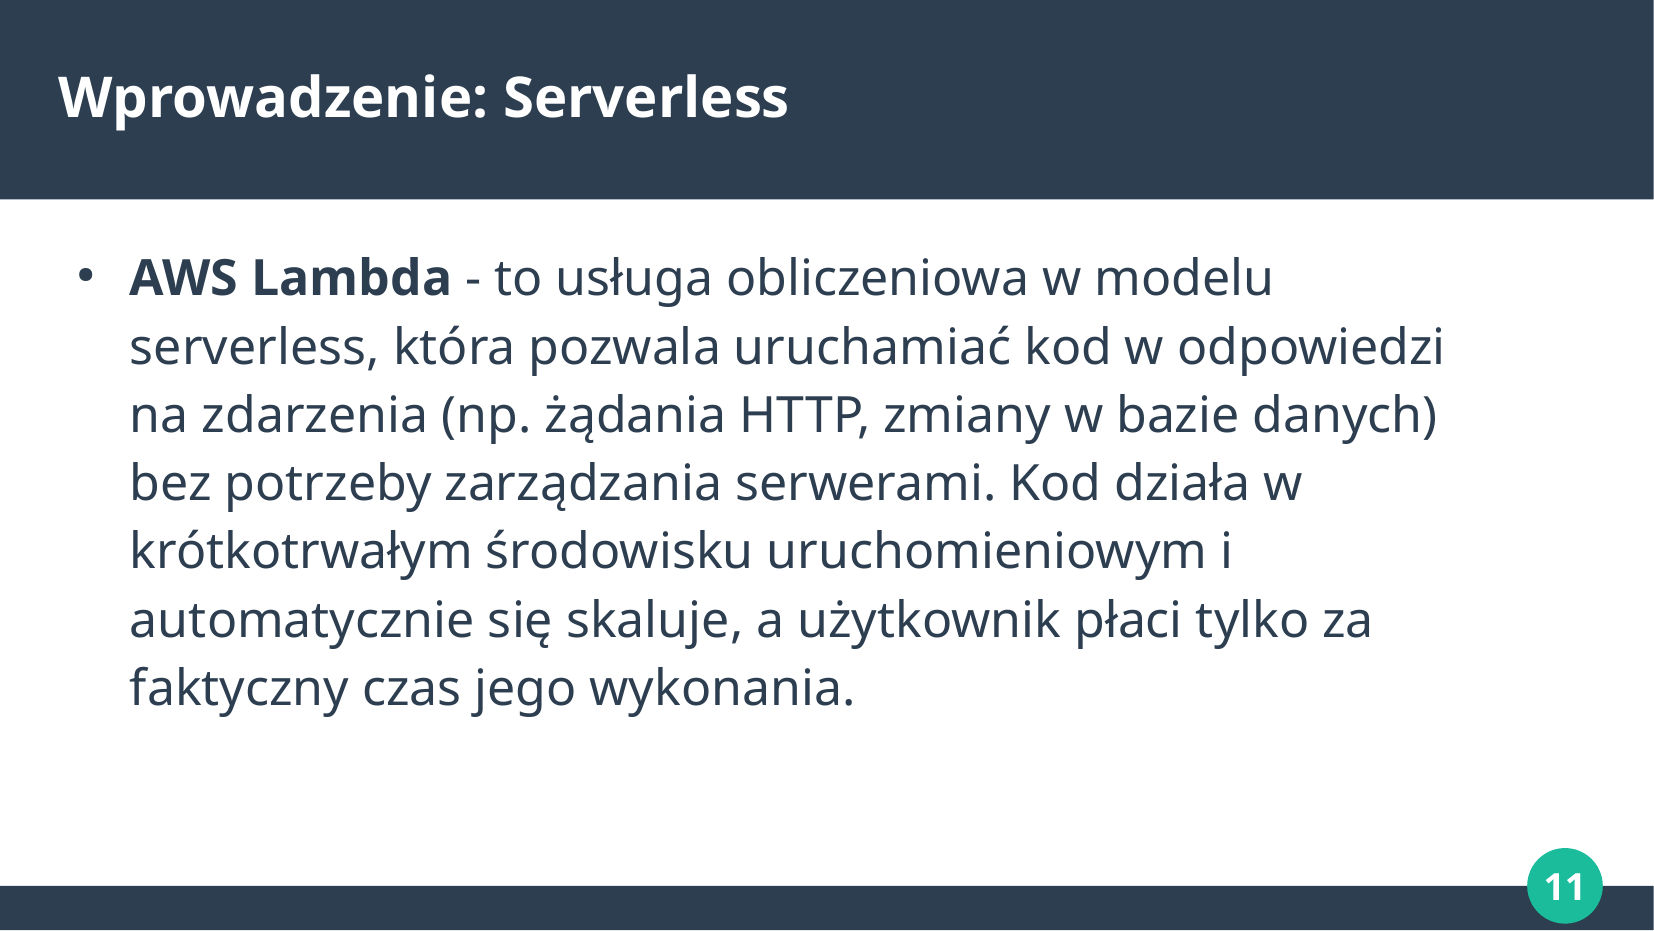

# Wprowadzenie: Serverless
AWS Lambda - to usługa obliczeniowa w modelu serverless, która pozwala uruchamiać kod w odpowiedzi na zdarzenia (np. żądania HTTP, zmiany w bazie danych) bez potrzeby zarządzania serwerami. Kod działa w krótkotrwałym środowisku uruchomieniowym i automatycznie się skaluje, a użytkownik płaci tylko za faktyczny czas jego wykonania.